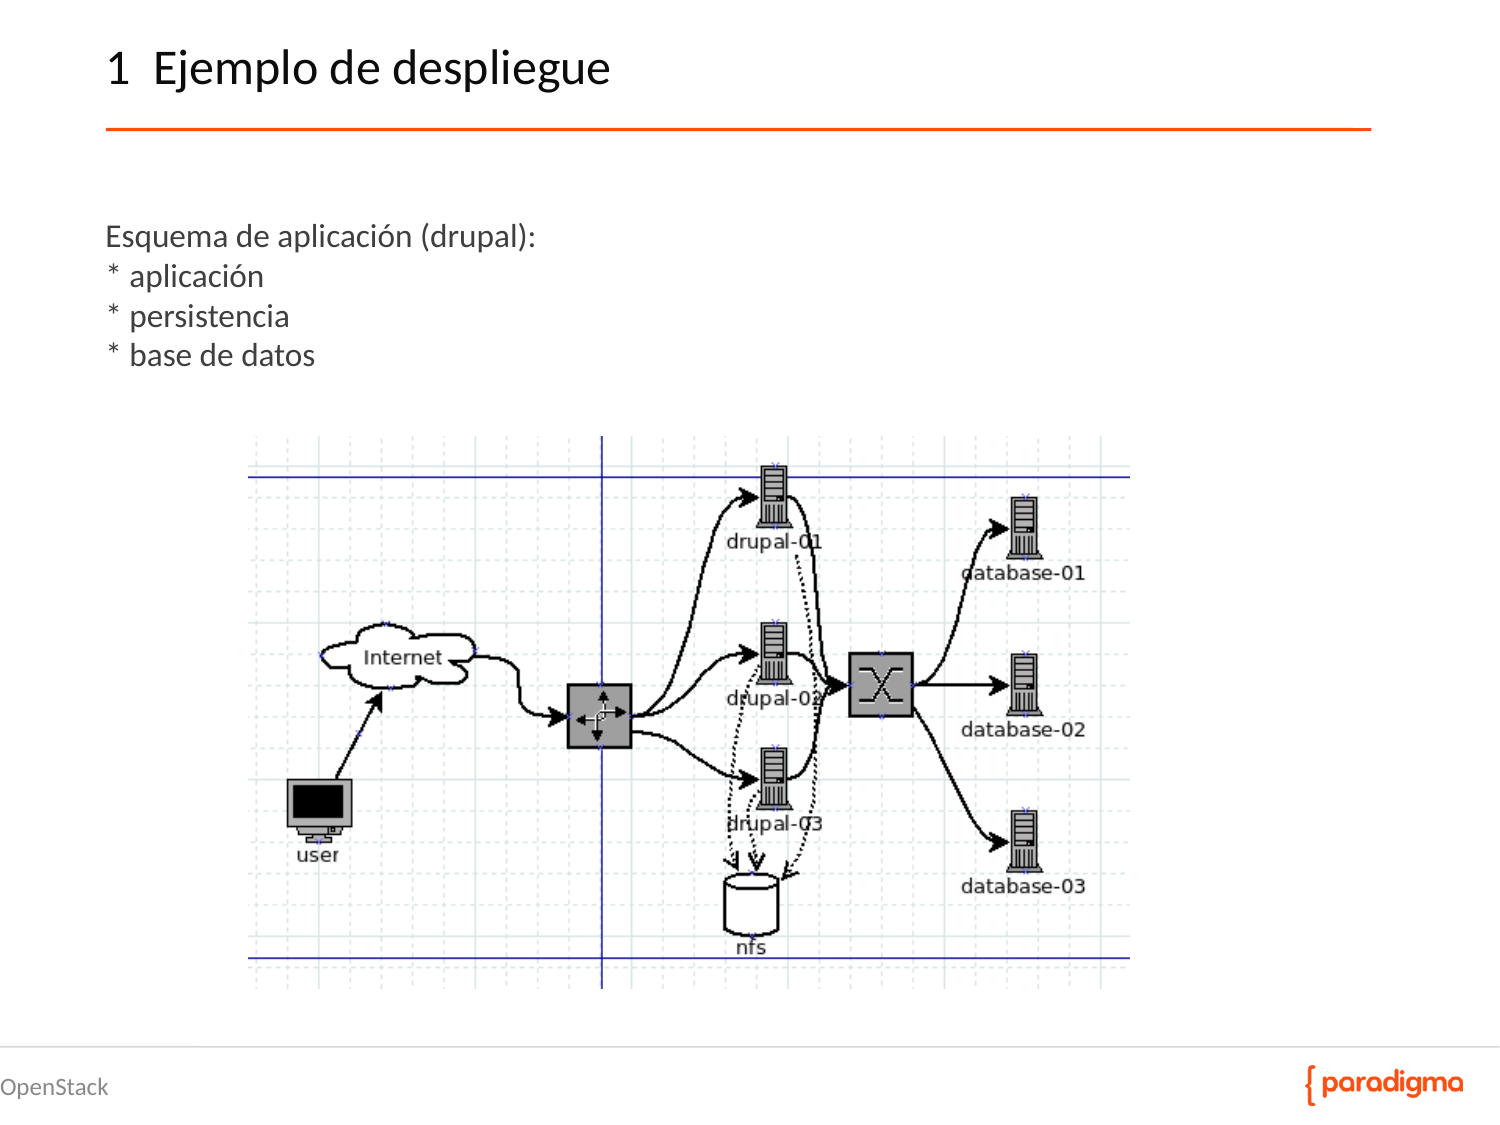

1 Ejemplo de despliegue
Esquema de aplicación (drupal):
* aplicación
* persistencia
* base de datos
Aquí hay dos saltos de línea para separar bloques de texto. Así te leerán mejor y podrán comprender la información estructurada que les presentas
OpenStack